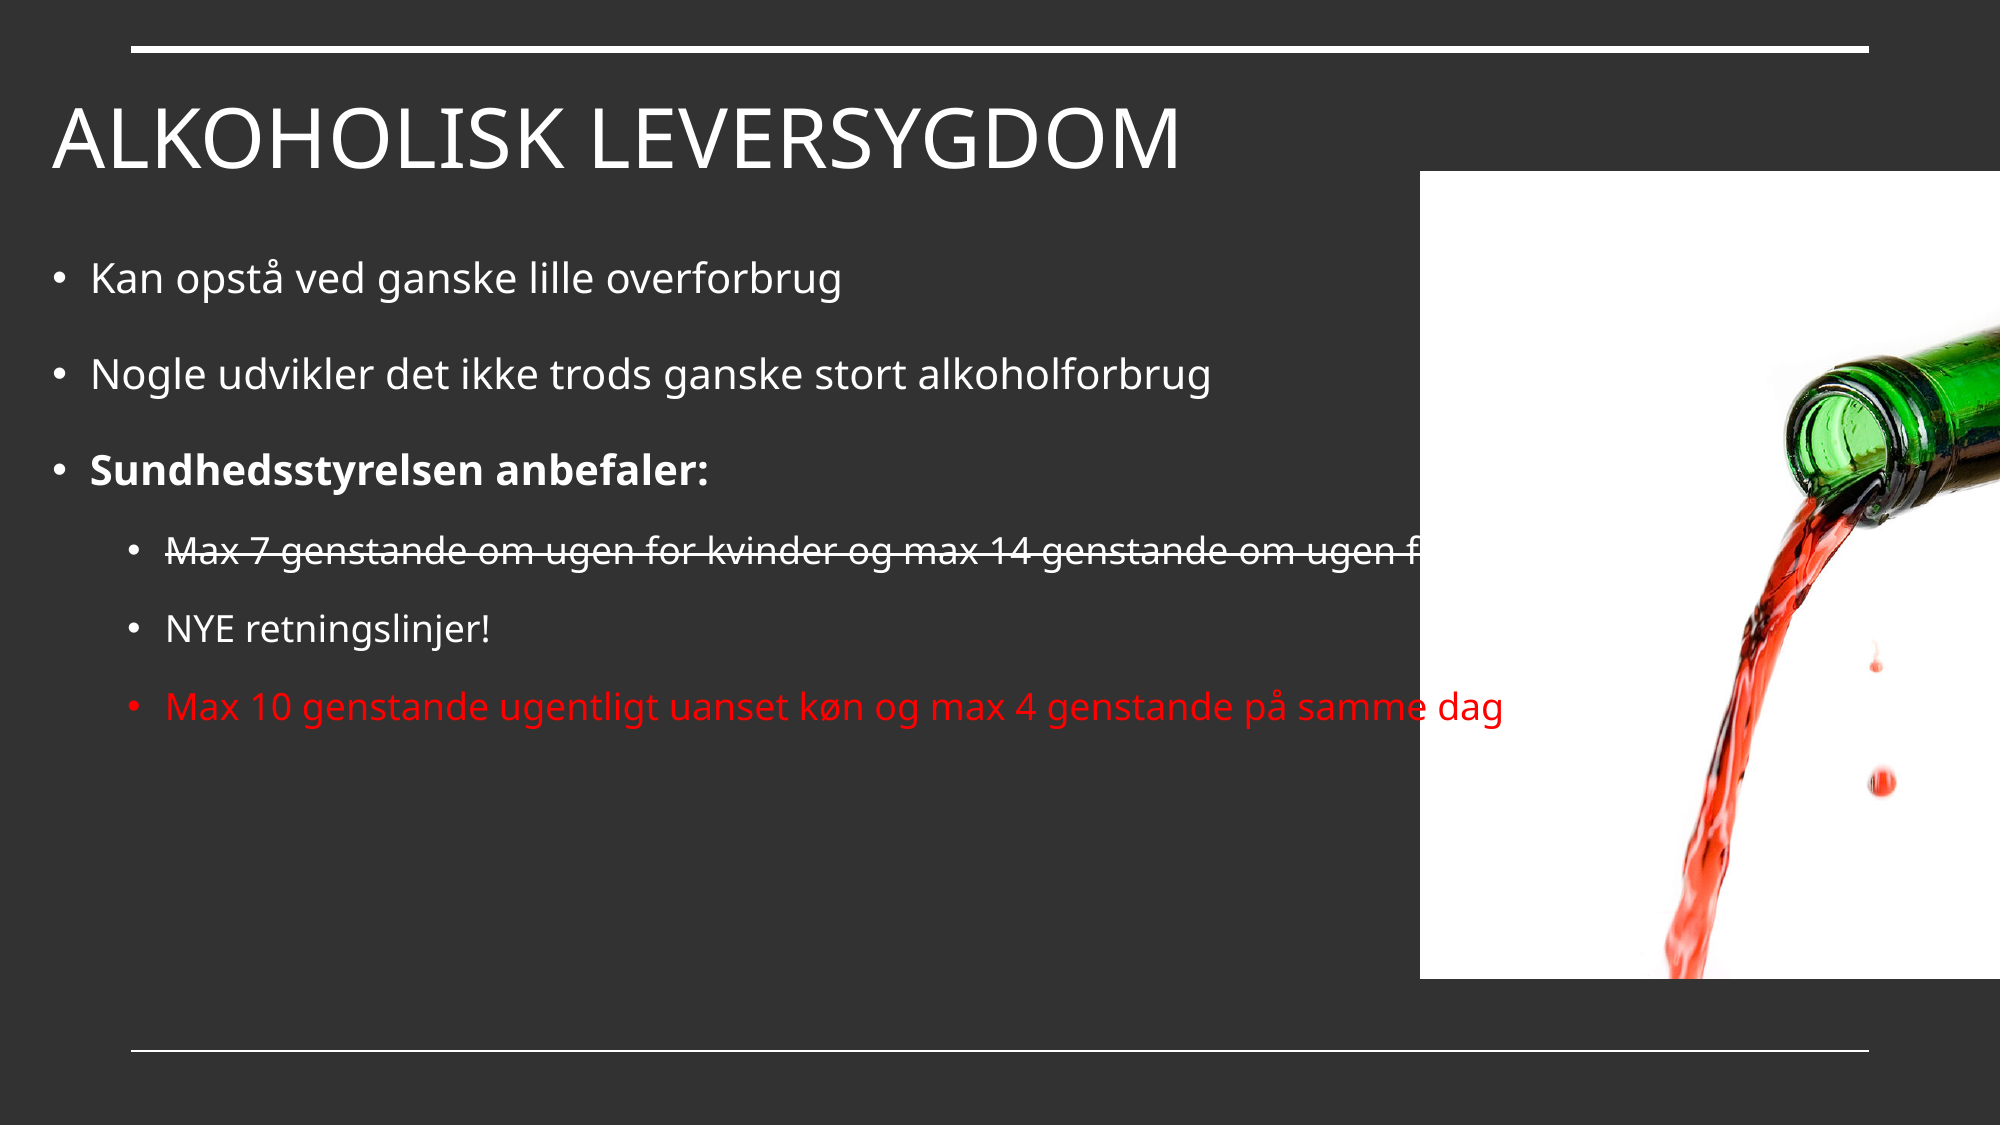

# Alkoholisk leversygdom
Kan opstå ved ganske lille overforbrug
Nogle udvikler det ikke trods ganske stort alkoholforbrug
Sundhedsstyrelsen anbefaler:
Max 7 genstande om ugen for kvinder og max 14 genstande om ugen for mænd
NYE retningslinjer!
Max 10 genstande ugentligt uanset køn og max 4 genstande på samme dag